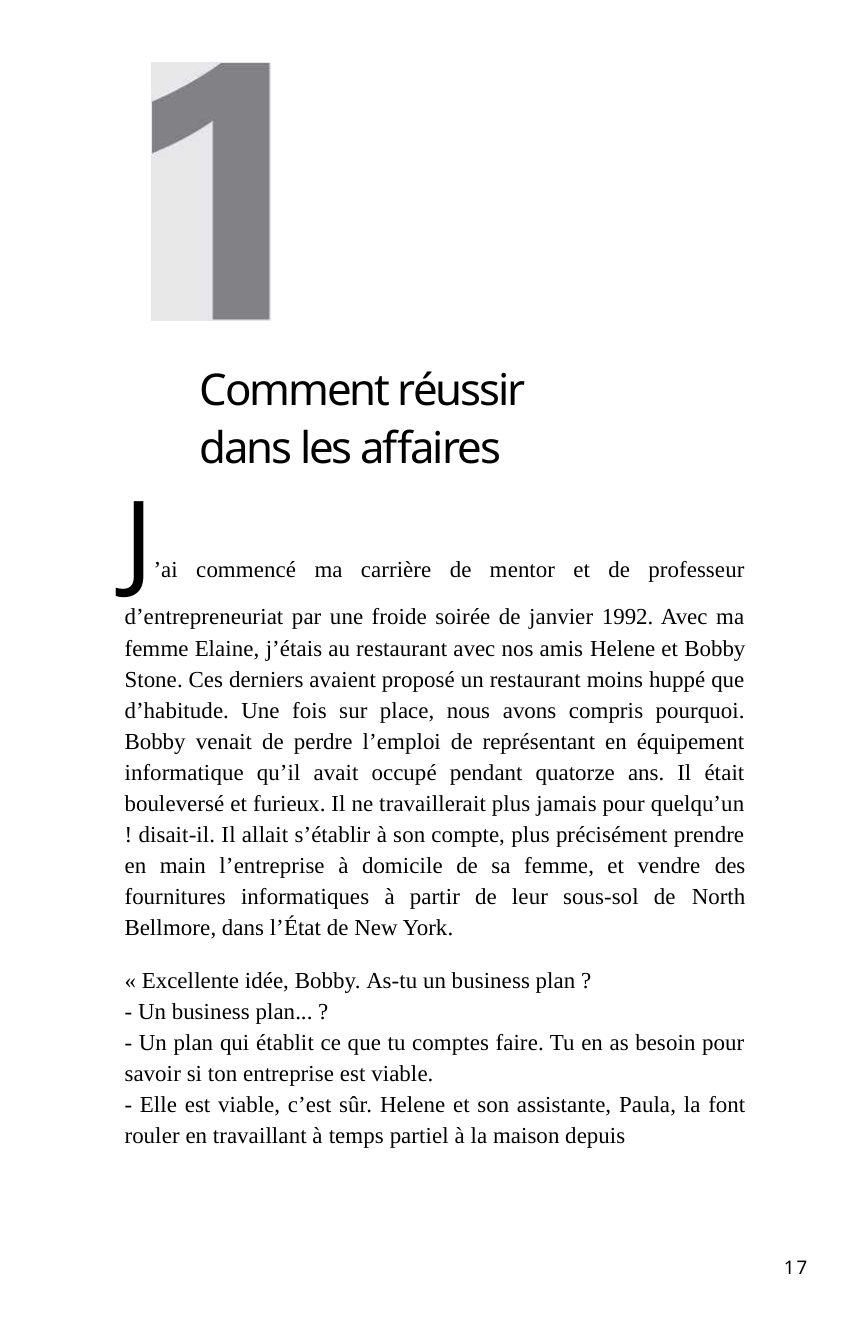

Comment réussir dans les affaires
J’ai commencé ma carrière de mentor et de professeur d’entrepreneuriat par une froide soirée de janvier 1992. Avec ma femme Elaine, j’étais au restaurant avec nos amis Helene et Bobby Stone. Ces derniers avaient proposé un restaurant moins huppé que d’habitude. Une fois sur place, nous avons compris pourquoi. Bobby venait de perdre l’emploi de représentant en équipement informatique qu’il avait occupé pendant quatorze ans. Il était bouleversé et furieux. Il ne travaillerait plus jamais pour quelqu’un ! disait-il. Il allait s’établir à son compte, plus précisément prendre en main l’entreprise à domicile de sa femme, et vendre des fournitures informatiques à partir de leur sous-sol de North Bellmore, dans l’État de New York.
« Excellente idée, Bobby. As-tu un business plan ?
- Un business plan... ?
- Un plan qui établit ce que tu comptes faire. Tu en as besoin pour savoir si ton entreprise est viable.
- Elle est viable, c’est sûr. Helene et son assistante, Paula, la font rouler en travaillant à temps partiel à la maison depuis
17